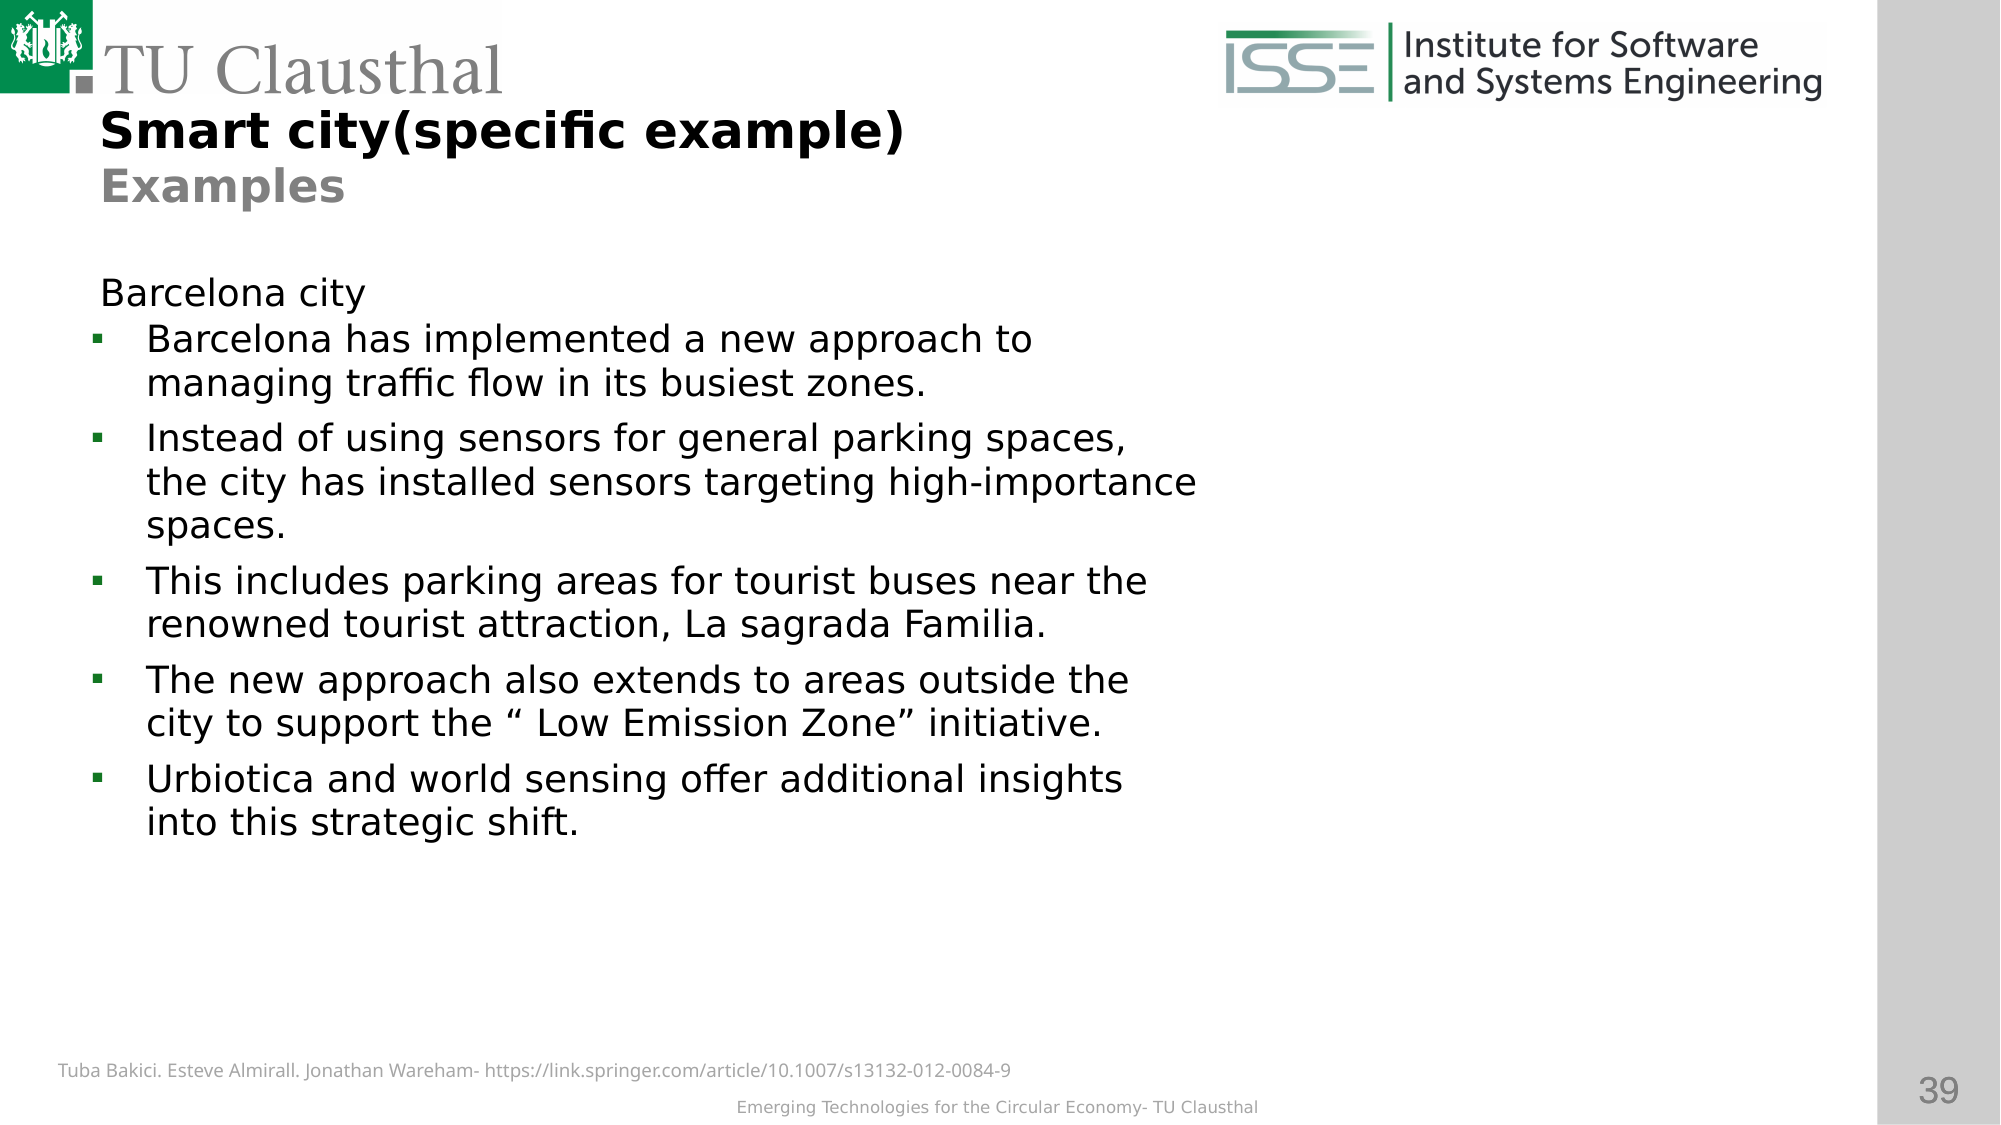

# Smart city(specific example) Examples Barcelona city
Barcelona has implemented a new approach to managing traffic flow in its busiest zones.
Instead of using sensors for general parking spaces, the city has installed sensors targeting high-importance spaces.
This includes parking areas for tourist buses near the renowned tourist attraction, La sagrada Familia.
The new approach also extends to areas outside the city to support the “ Low Emission Zone” initiative.
Urbiotica and world sensing offer additional insights into this strategic shift.
Tuba Bakici. Esteve Almirall. Jonathan Wareham- https://link.springer.com/article/10.1007/s13132-012-0084-9